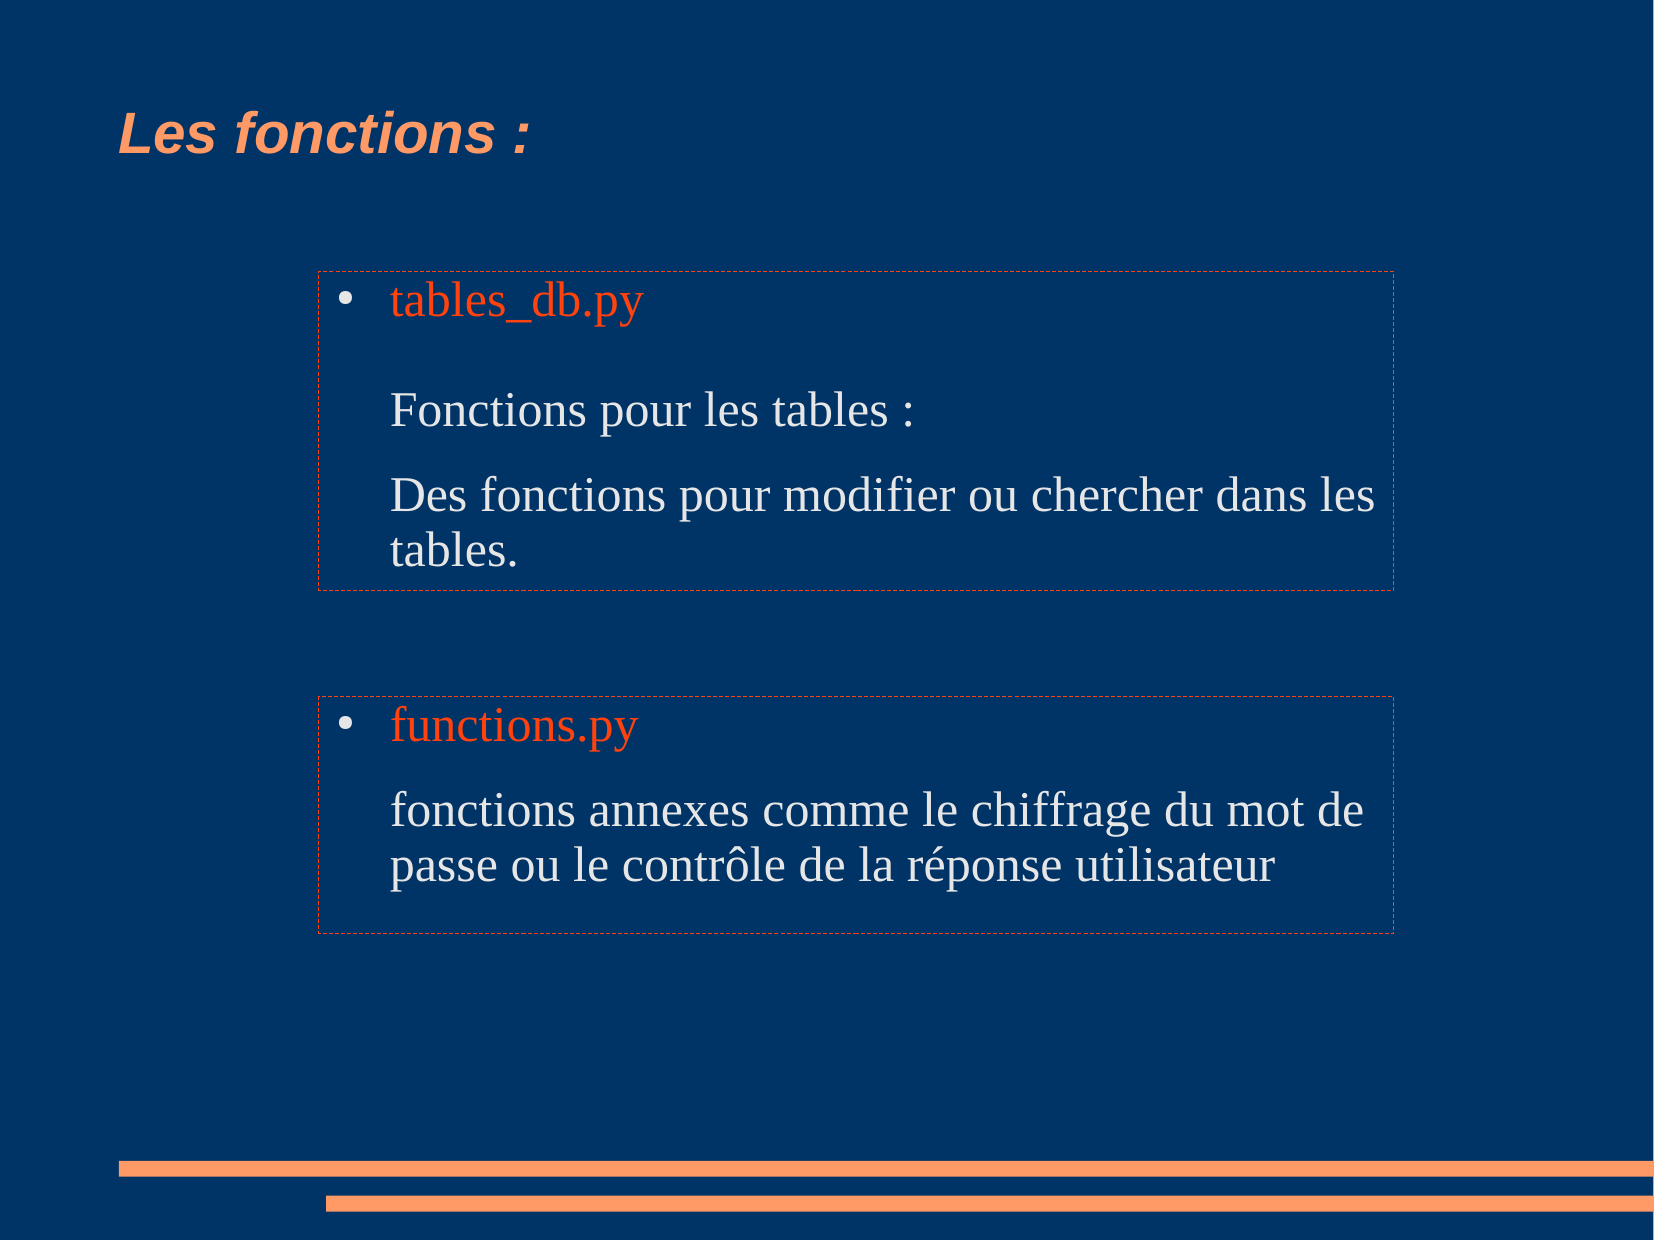

Les fonctions :
tables_db.py
Fonctions pour les tables :
Des fonctions pour modifier ou chercher dans les tables.
# functions.py
fonctions annexes comme le chiffrage du mot de passe ou le contrôle de la réponse utilisateur